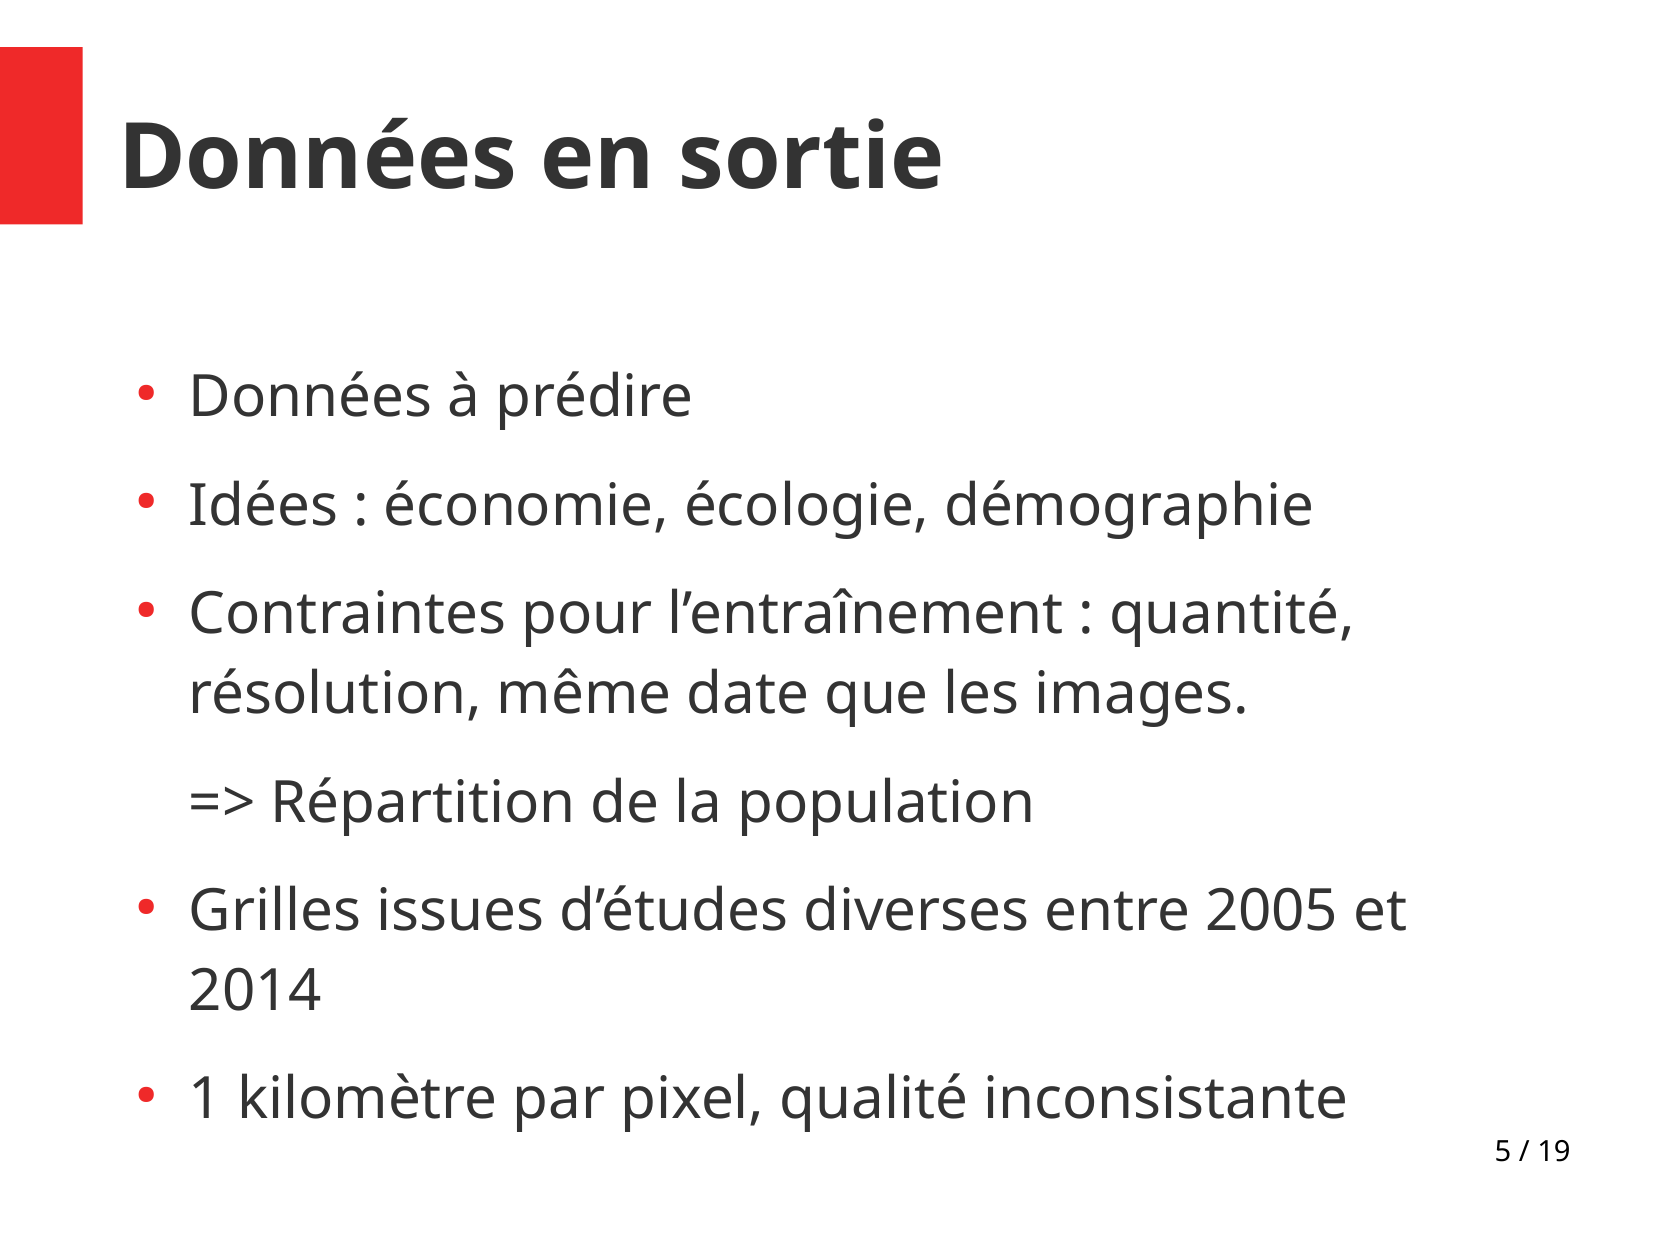

# Données en sortie
Données à prédire
Idées : économie, écologie, démographie
Contraintes pour l’entraînement : quantité, résolution, même date que les images.
=> Répartition de la population
Grilles issues d’études diverses entre 2005 et 2014
1 kilomètre par pixel, qualité inconsistante
5